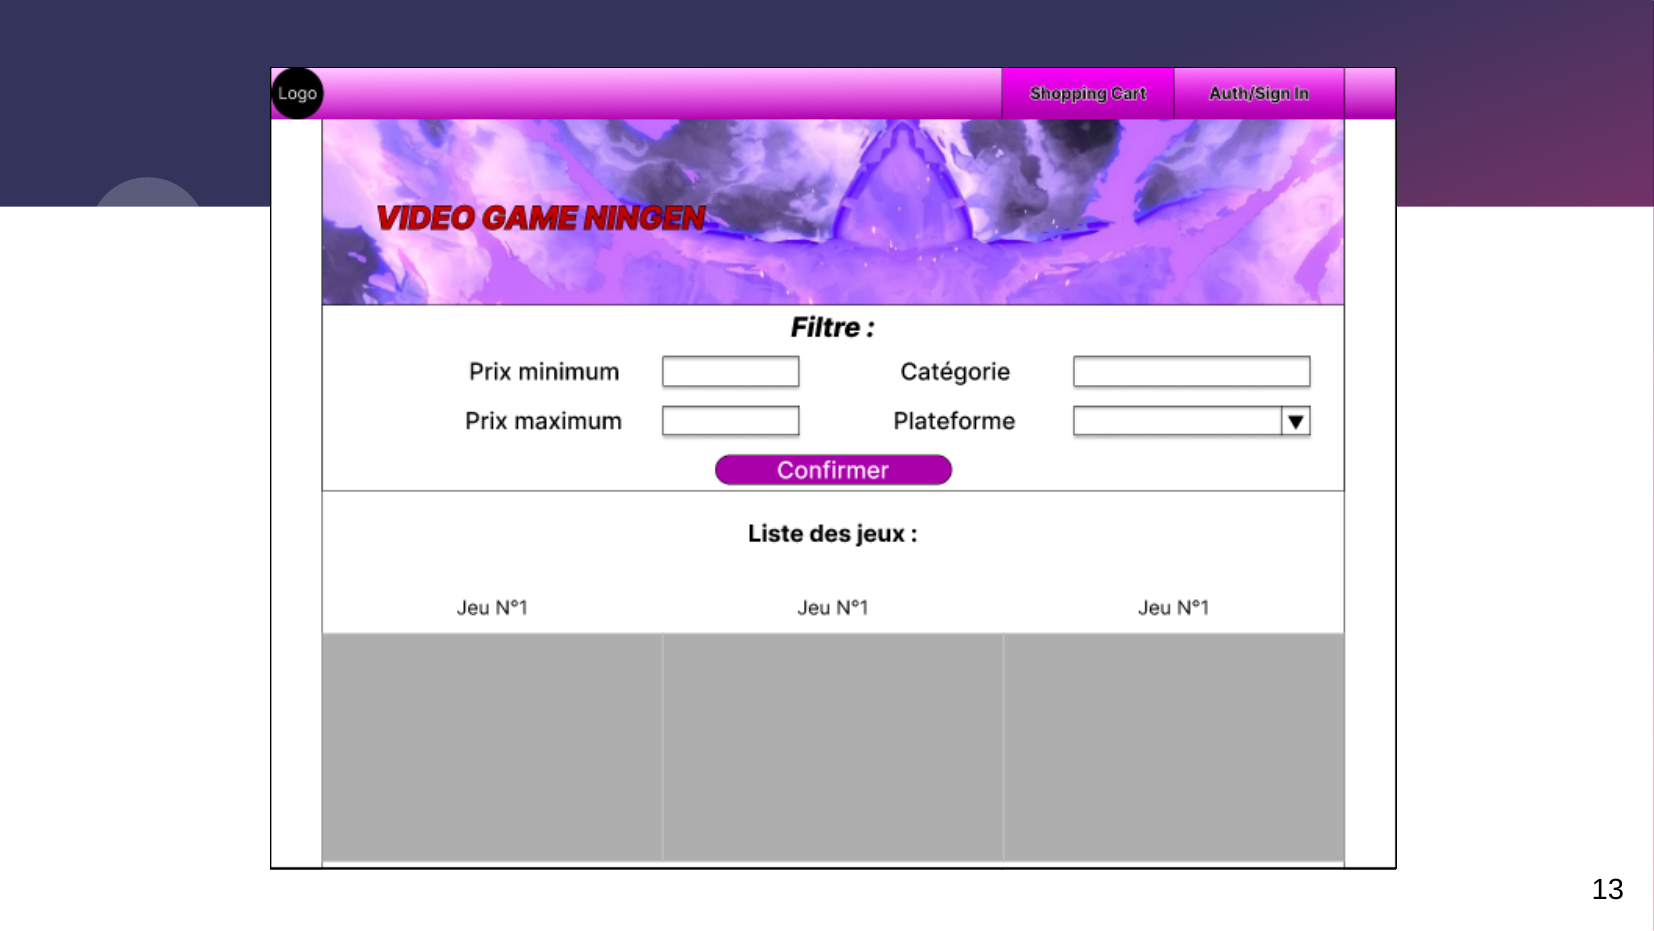

# Maquettage/Wireframe
Partie utilisateur :
1ère page : Page d’accueil